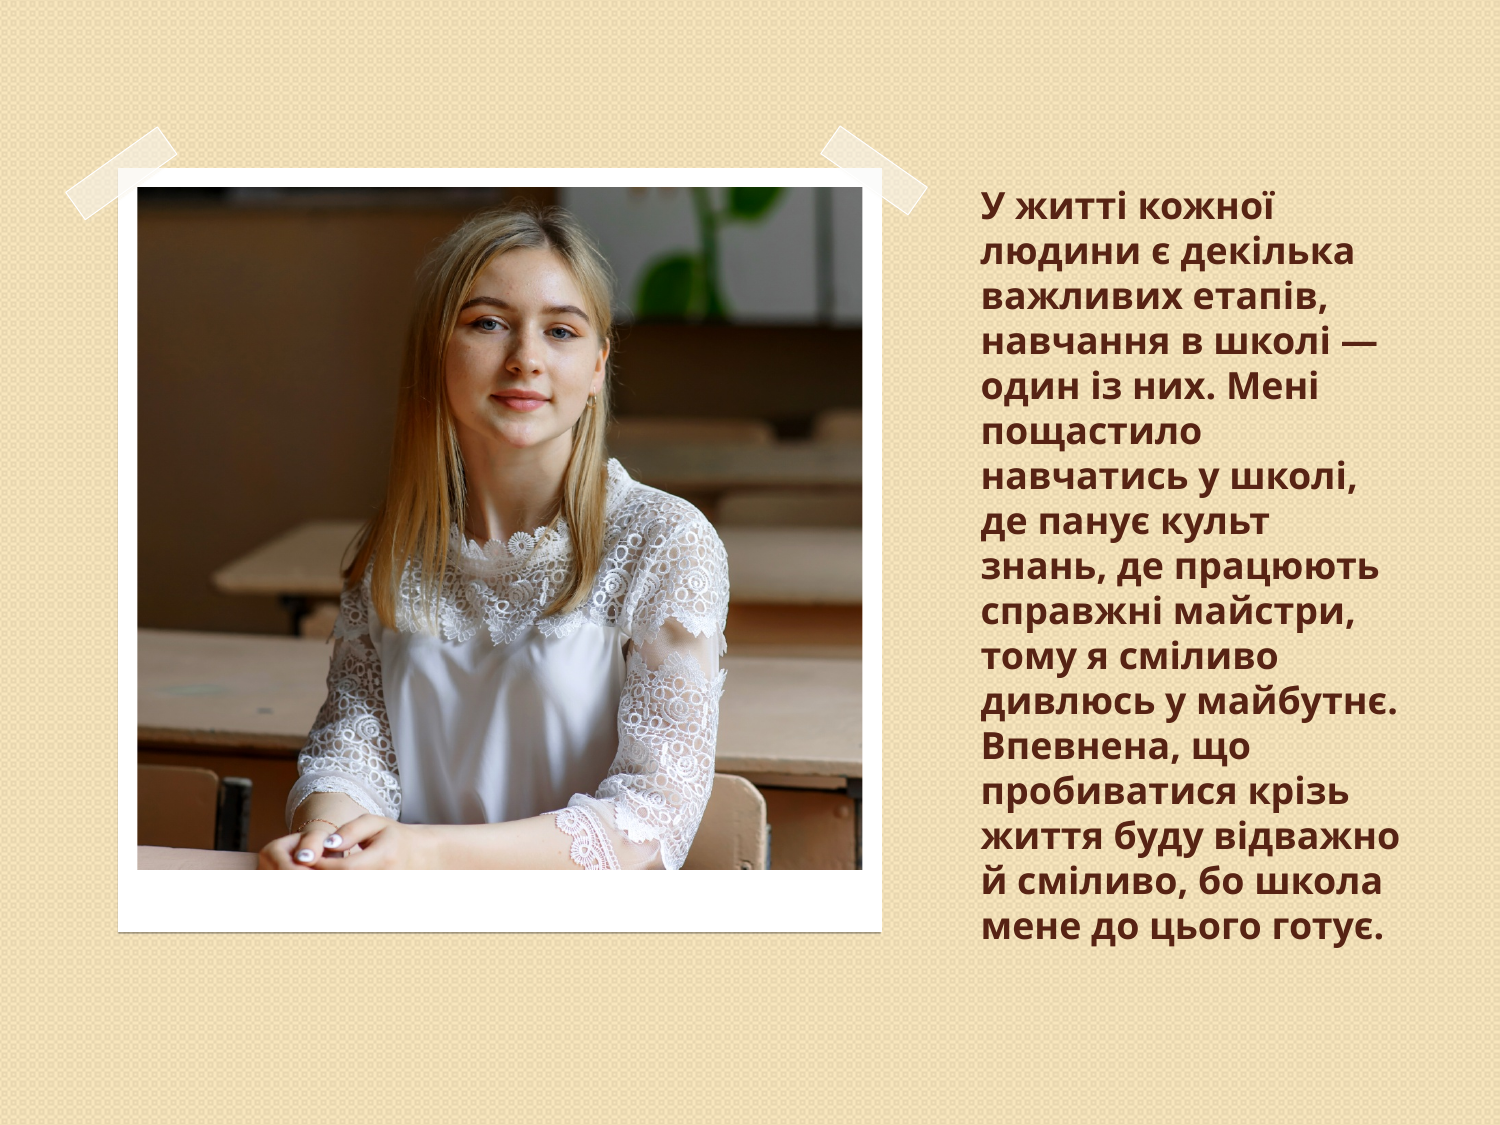

# У житті кожної людини є декілька важливих етапів, навчання в школі — один із них. Мені пощастило навчатись у школі, де панує культ знань, де працюють справжні майстри, тому я сміливо дивлюсь у майбутнє. Впевнена, що пробиватися крізь життя буду відважно й сміливо, бо школа мене до цього готує.